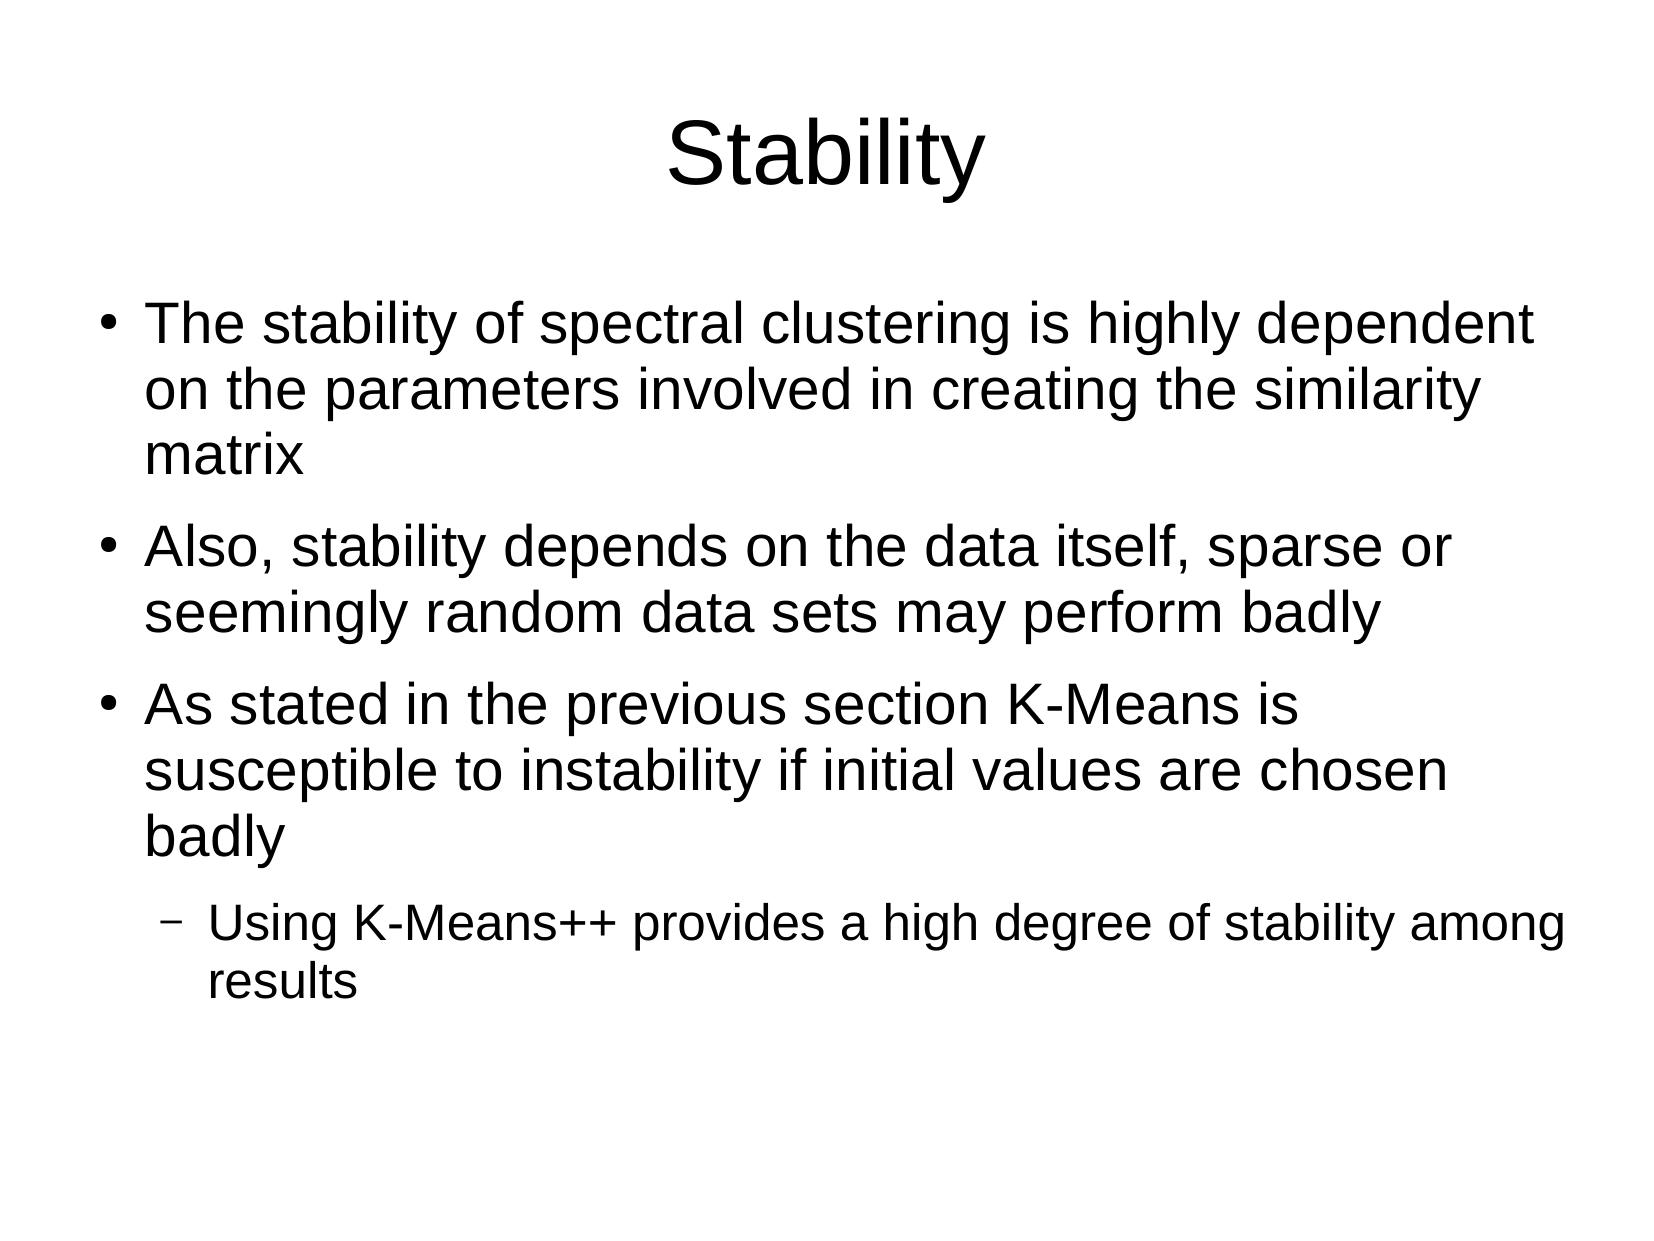

# Stability
The stability of spectral clustering is highly dependent on the parameters involved in creating the similarity matrix
Also, stability depends on the data itself, sparse or seemingly random data sets may perform badly
As stated in the previous section K-Means is susceptible to instability if initial values are chosen badly
Using K-Means++ provides a high degree of stability among results